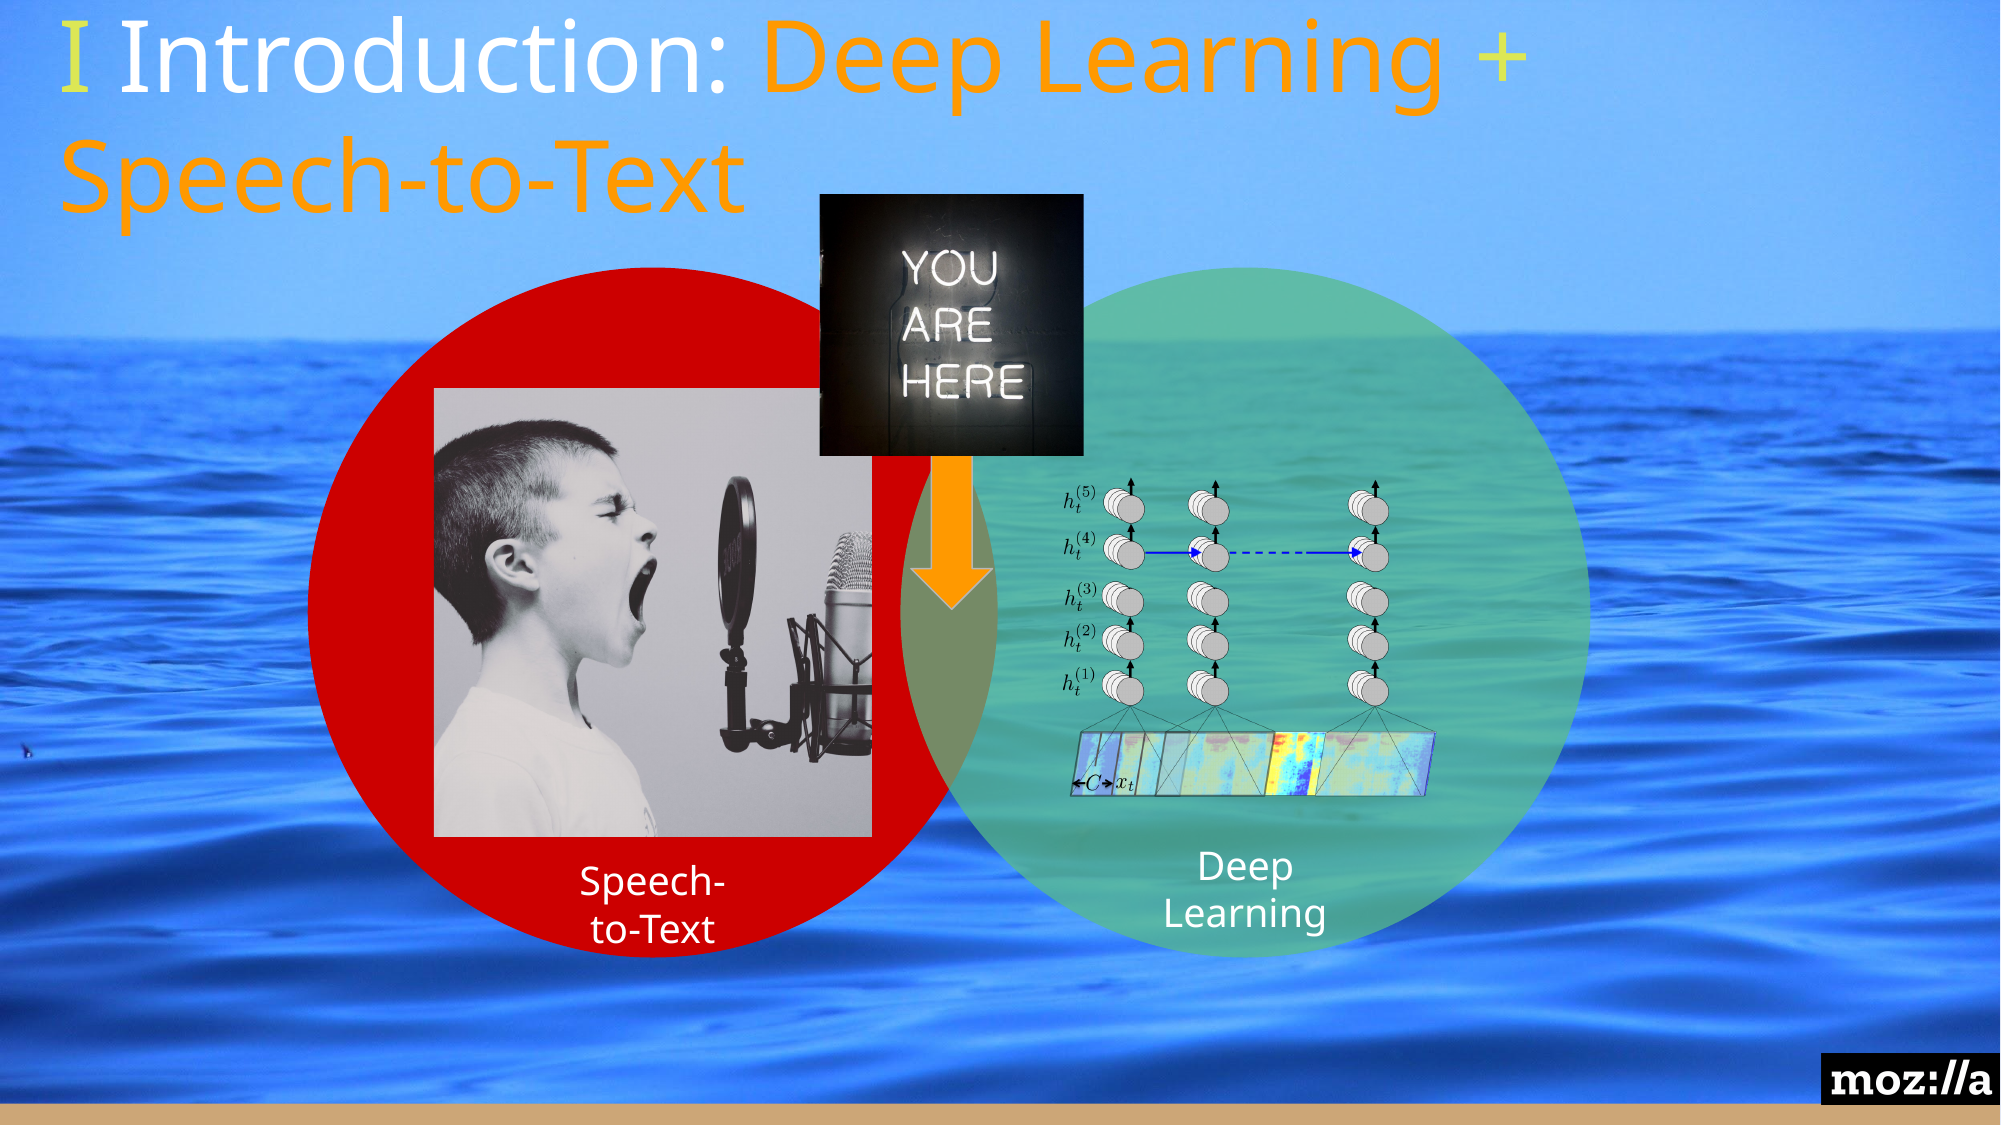

# I Introduction: Deep Learning + Speech-to-Text
Deep Learning
Speech-to-Text